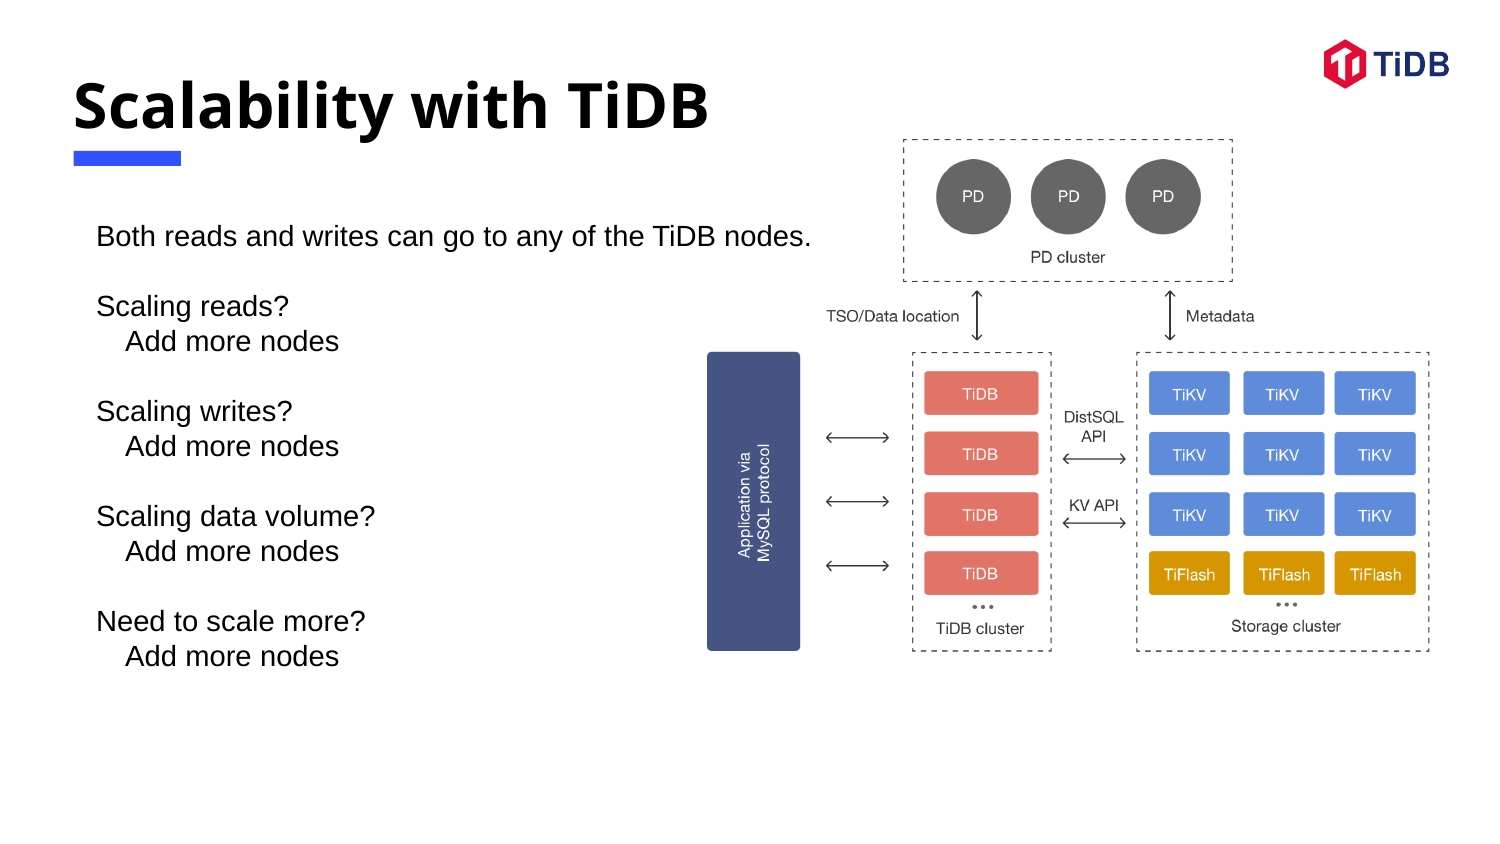

Scalability with TiDB
Both reads and writes can go to any of the TiDB nodes.
Scaling reads?
Add more nodes
Scaling writes?
Add more nodes
Scaling data volume?
Add more nodes
Need to scale more?
Add more nodes